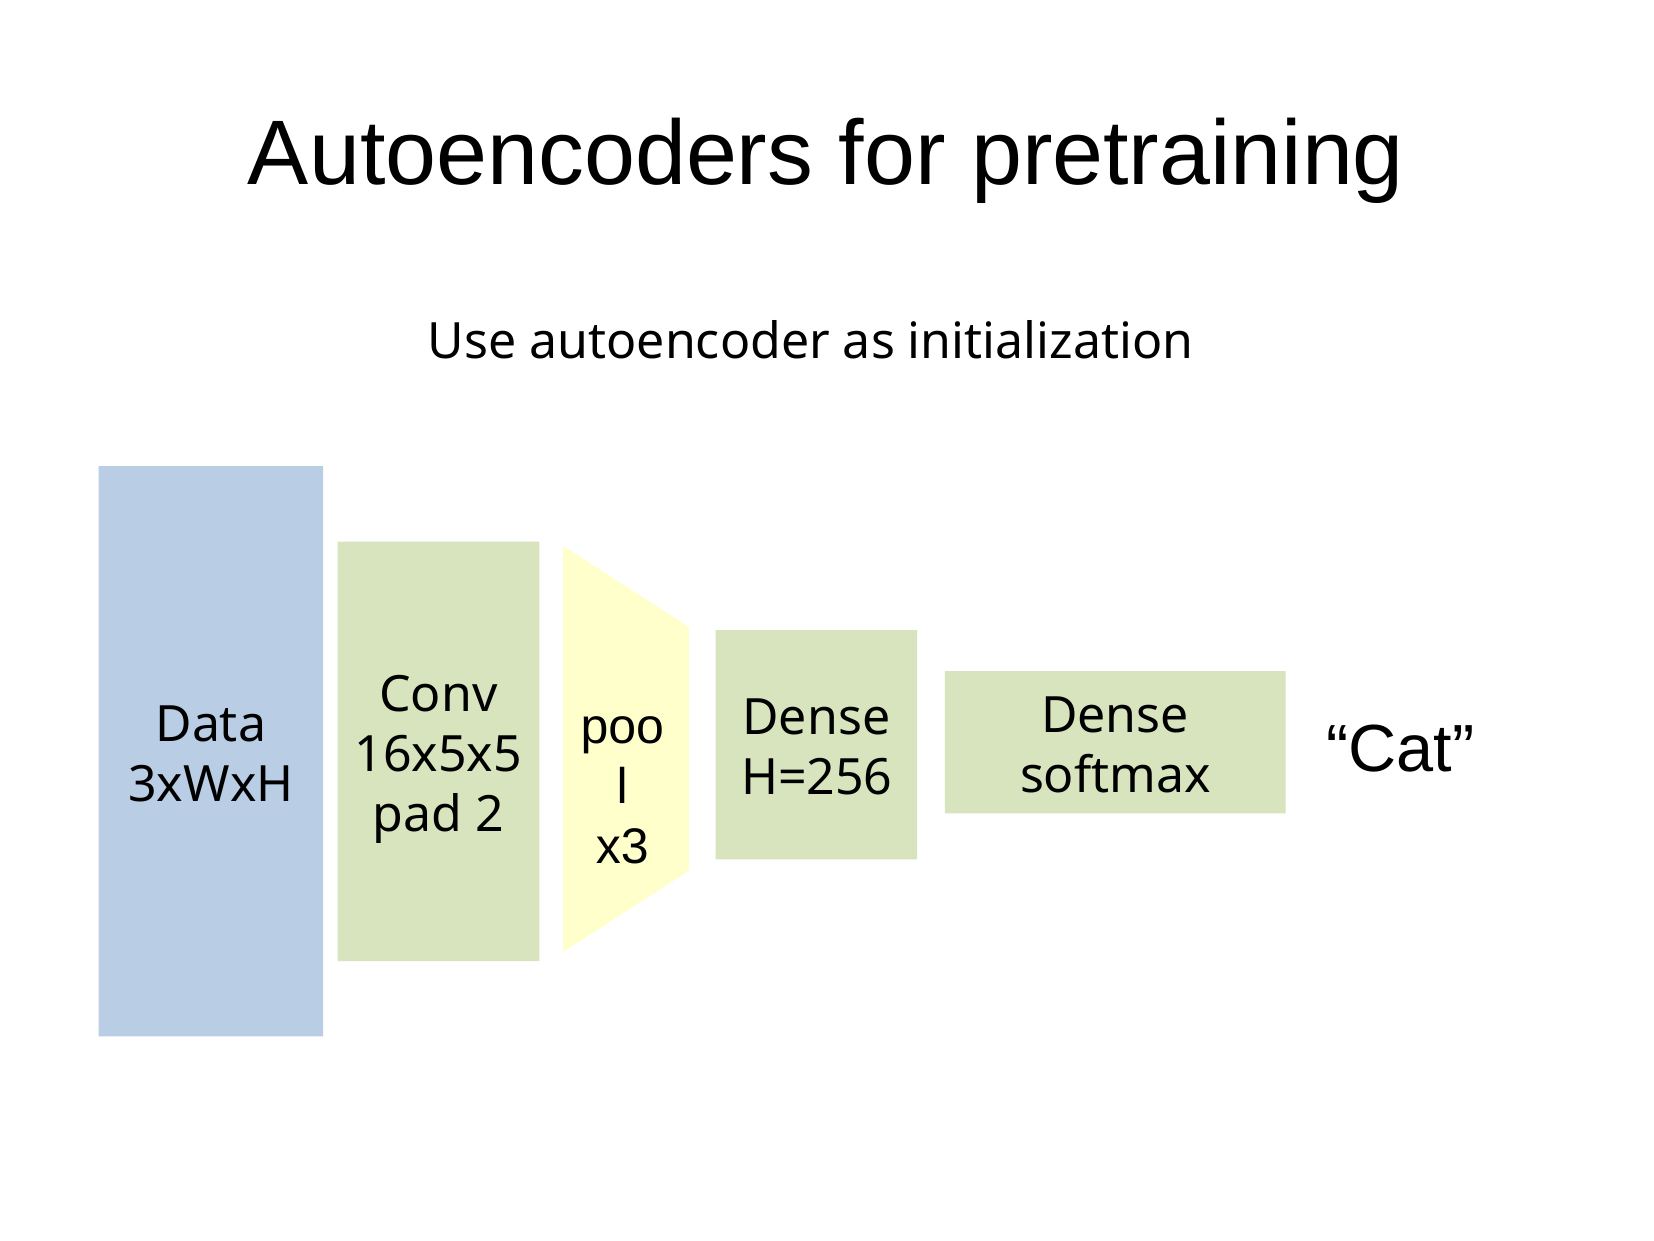

# Autoencoders for pretraining
Use autoencoder as initialization
Data
3xWxH
Conv
16x5x5
pad 2
Dense
H=256
Dense
softmax
pool
x3
“Cat”